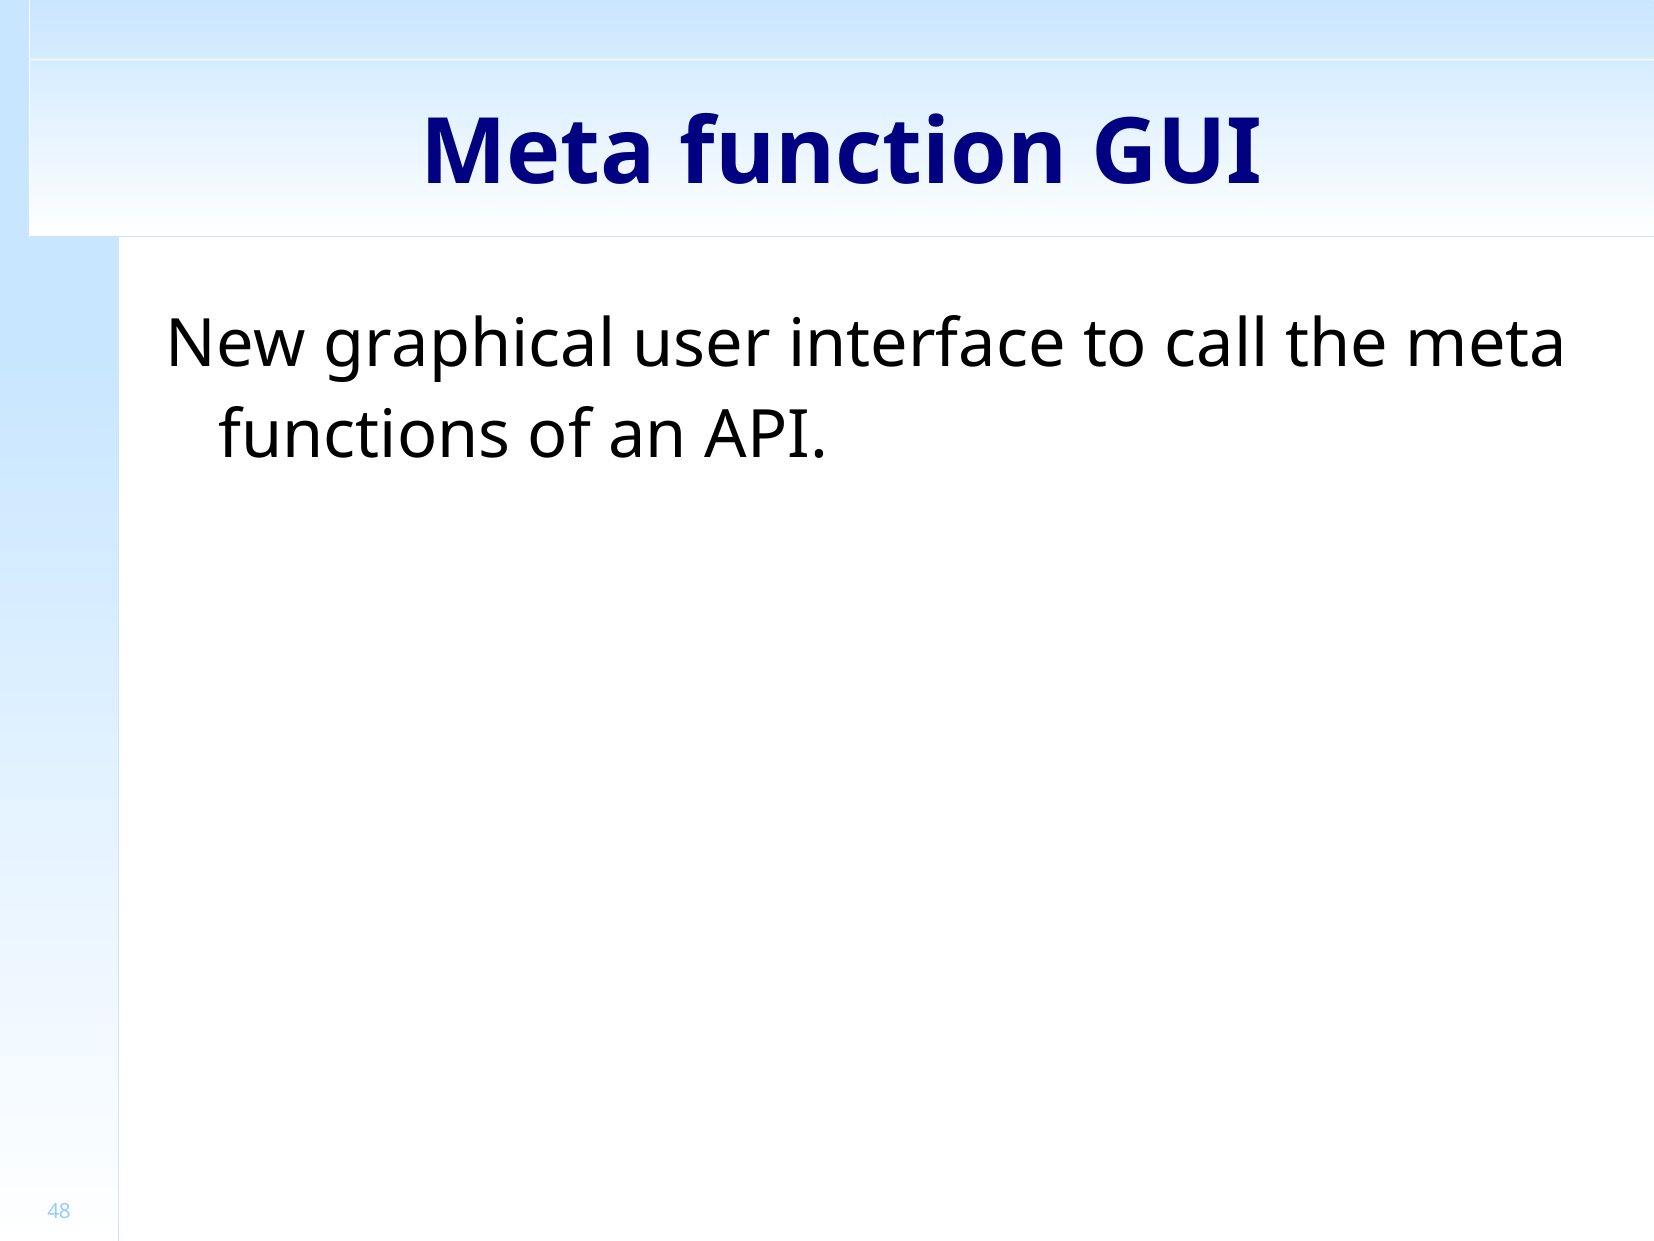

# Meta function GUI
New graphical user interface to call the meta functions of an API.